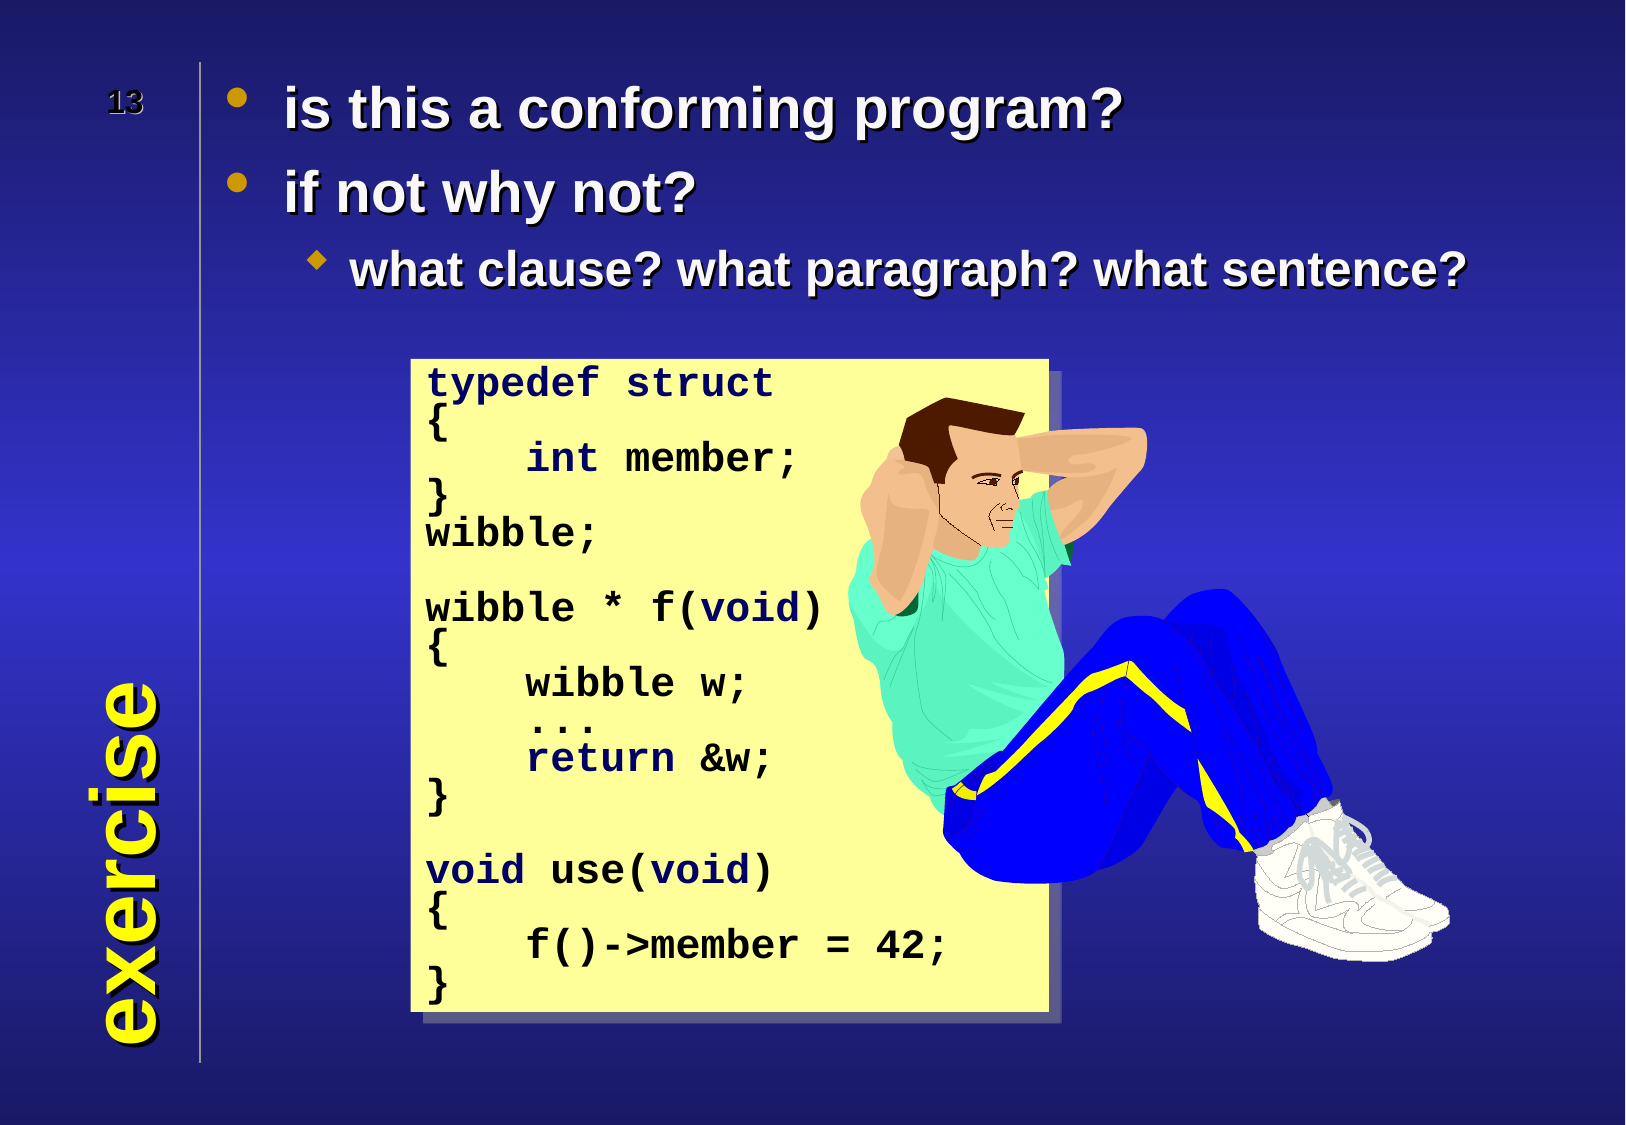

13
is this a conforming program?
if not why not?
what clause? what paragraph? what sentence?
typedef struct
{
 int member;
}
wibble;
wibble * f(void)
{
 wibble w;
 ...
 return &w;
}
void use(void)
{
 f()->member = 42;
}
# exercise